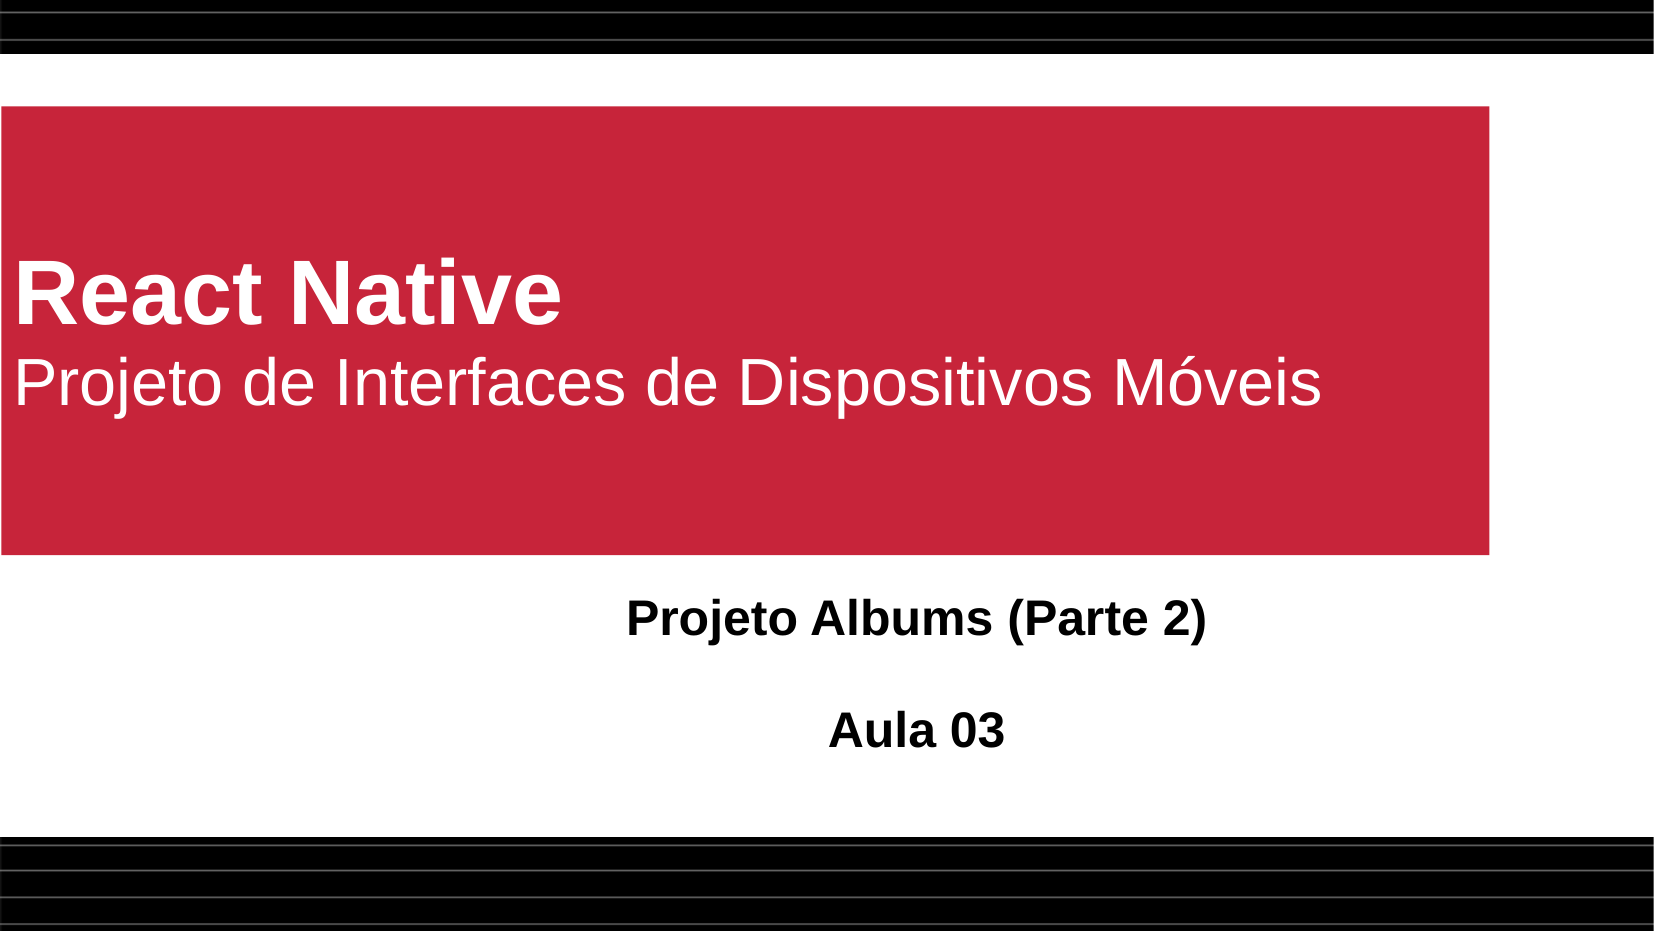

# React Native Projeto de Interfaces de Dispositivos Móveis
Projeto Albums (Parte 2)
Aula 03